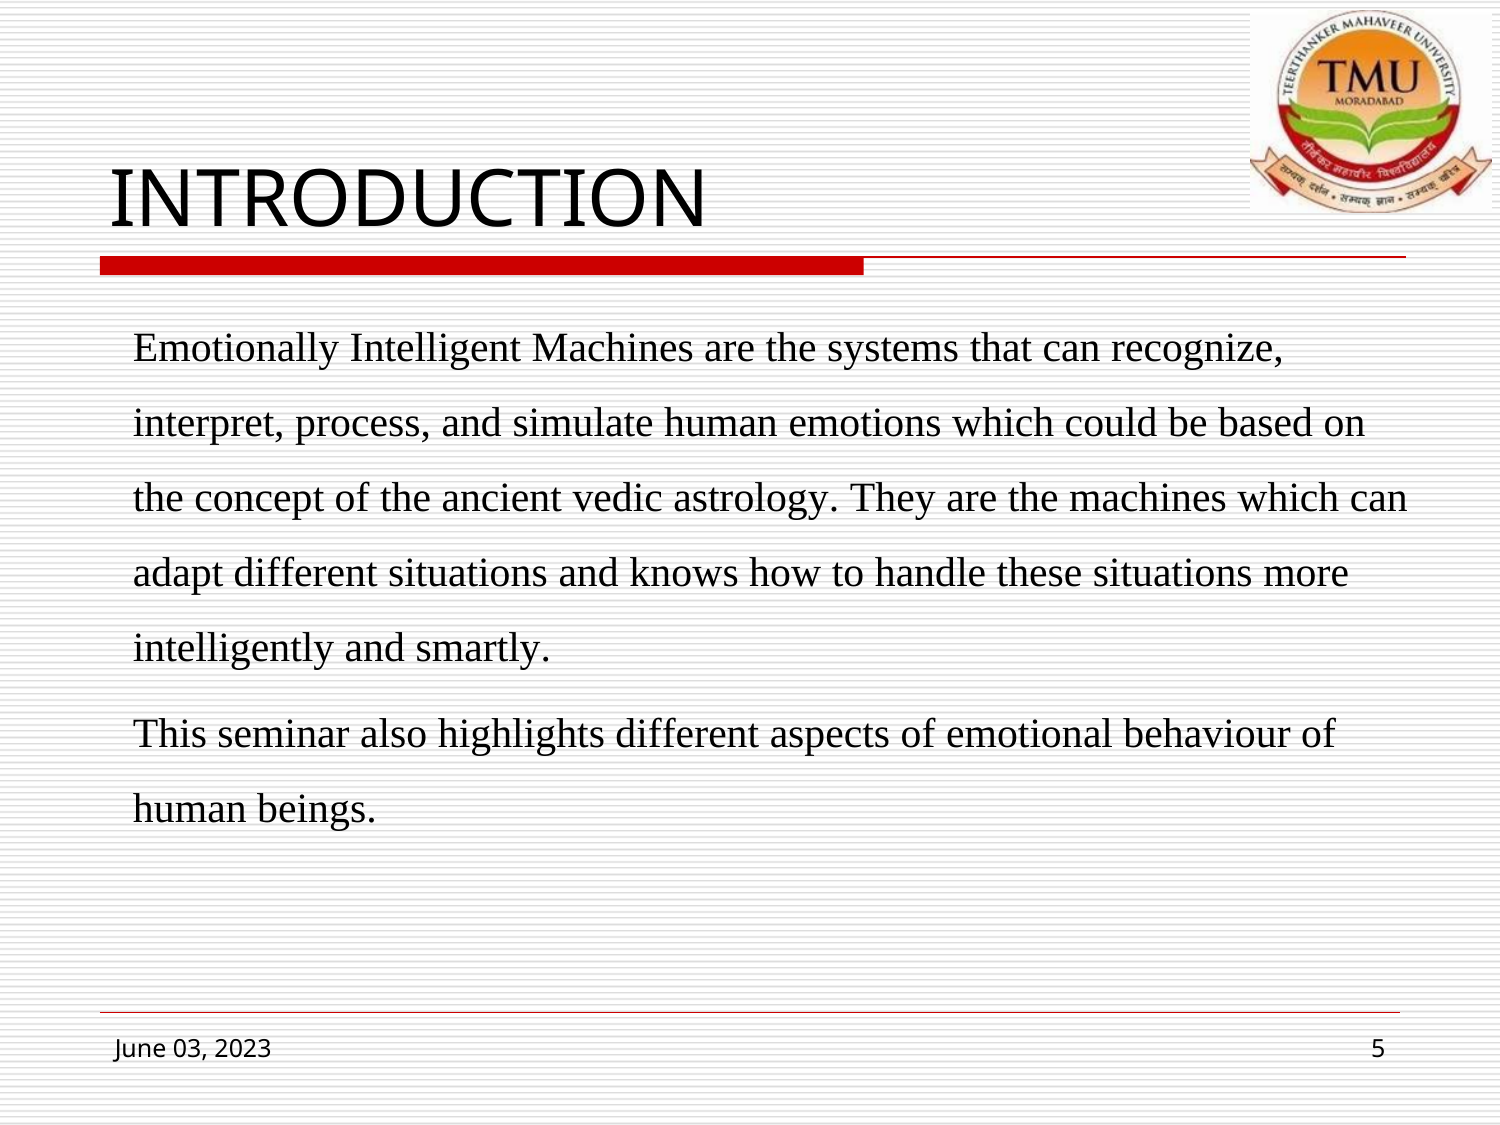

# INTRODUCTION
Emotionally Intelligent Machines are the systems that can recognize, interpret, process, and simulate human emotions which could be based on the concept of the ancient vedic astrology. They are the machines which can adapt different situations and knows how to handle these situations more intelligently and smartly.
This seminar also highlights different aspects of emotional behaviour of human beings.
June 03, 2023